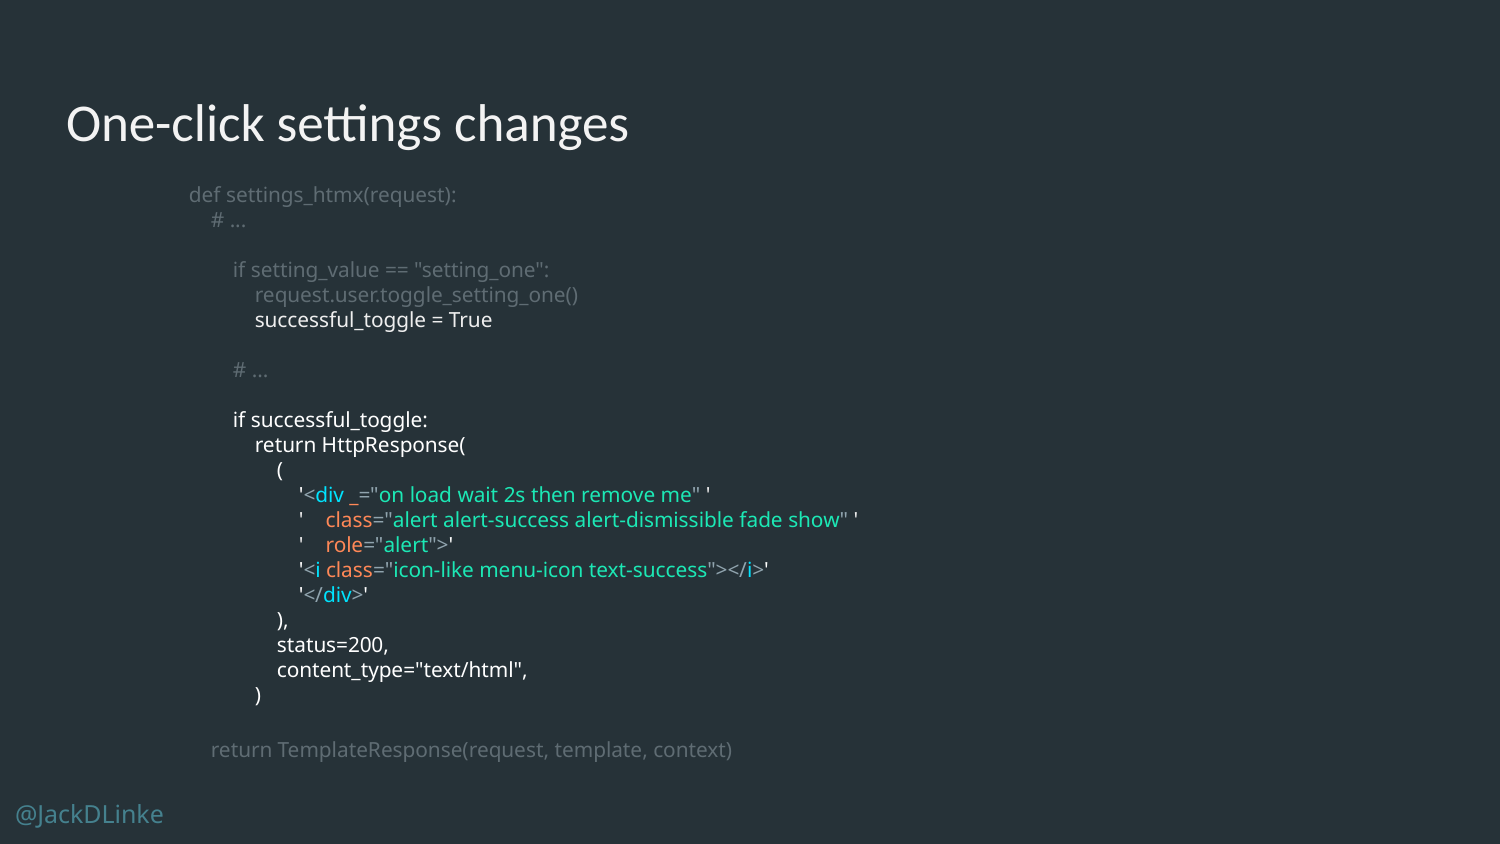

# One-click settings changes
def settings_htmx(request):
 # ...
 if setting_value == "setting_one":
 request.user.toggle_setting_one()
 successful_toggle = True
 # ...
 if successful_toggle:
 return HttpResponse(
 (
 '<div _="on load wait 2s then remove me" '
 ' class="alert alert-success alert-dismissible fade show" '
 ' role="alert">'
 '<i class="icon-like menu-icon text-success"></i>'
 '</div>'
 ),
 status=200,
 content_type="text/html",
 )
 return TemplateResponse(request, template, context)